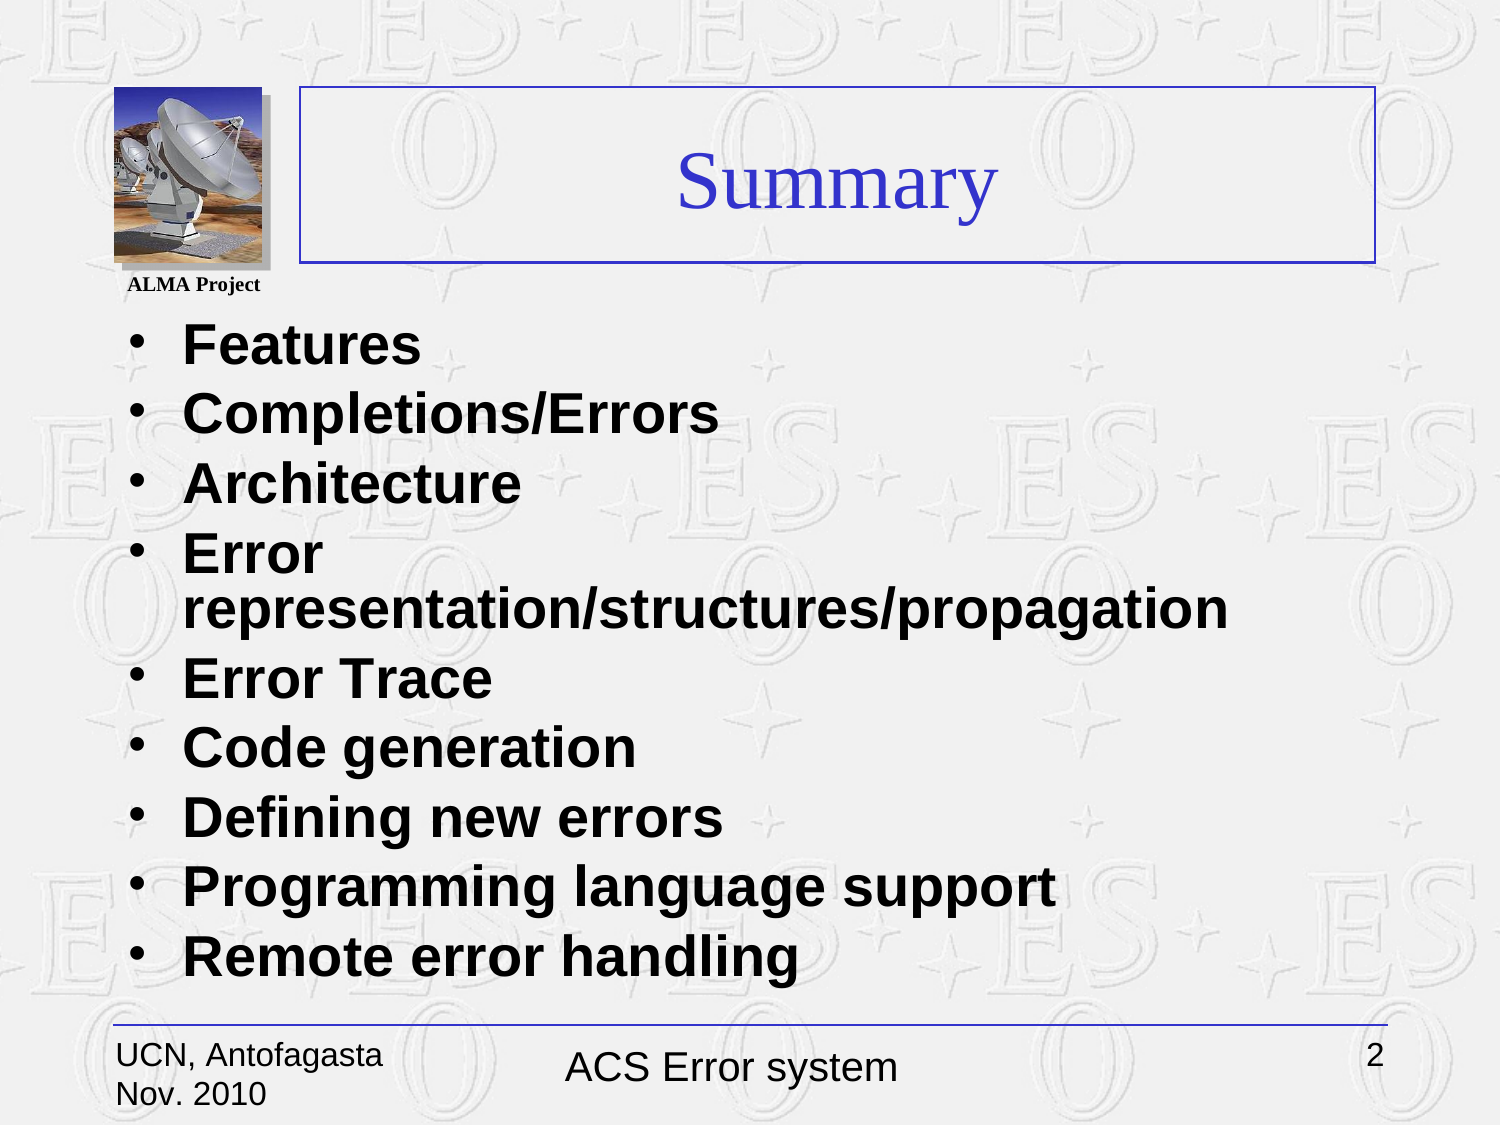

# Summary
Features
Completions/Errors
Architecture
Error representation/structures/propagation
Error Trace
Code generation
Defining new errors
Programming language support
Remote error handling
2